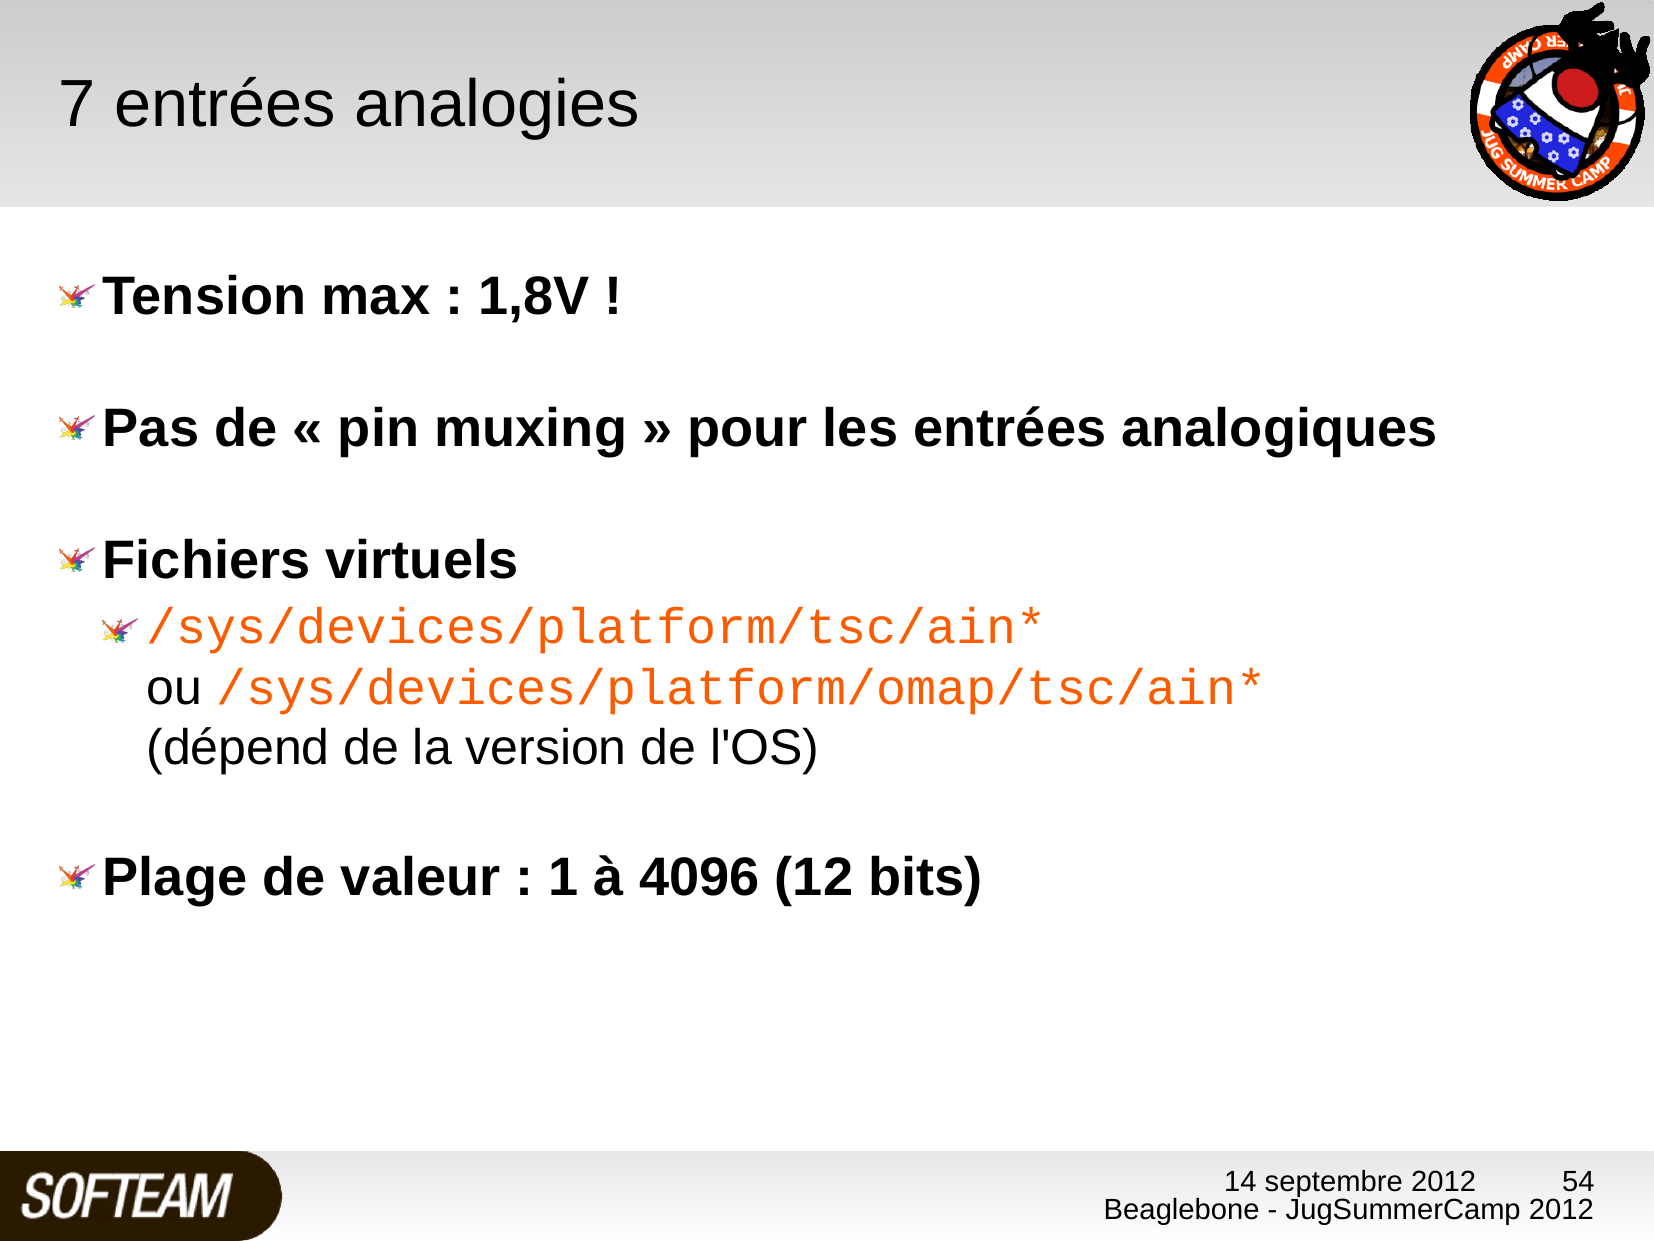

# 7 entrées analogies
Tension max : 1,8V !
Pas de « pin muxing » pour les entrées analogiques
Fichiers virtuels
/sys/devices/platform/tsc/ain*
ou /sys/devices/platform/omap/tsc/ain*
(dépend de la version de l'OS)
Plage de valeur : 1 à 4096 (12 bits)
14 septembre 2012
54
Beaglebone - JugSummerCamp 2012